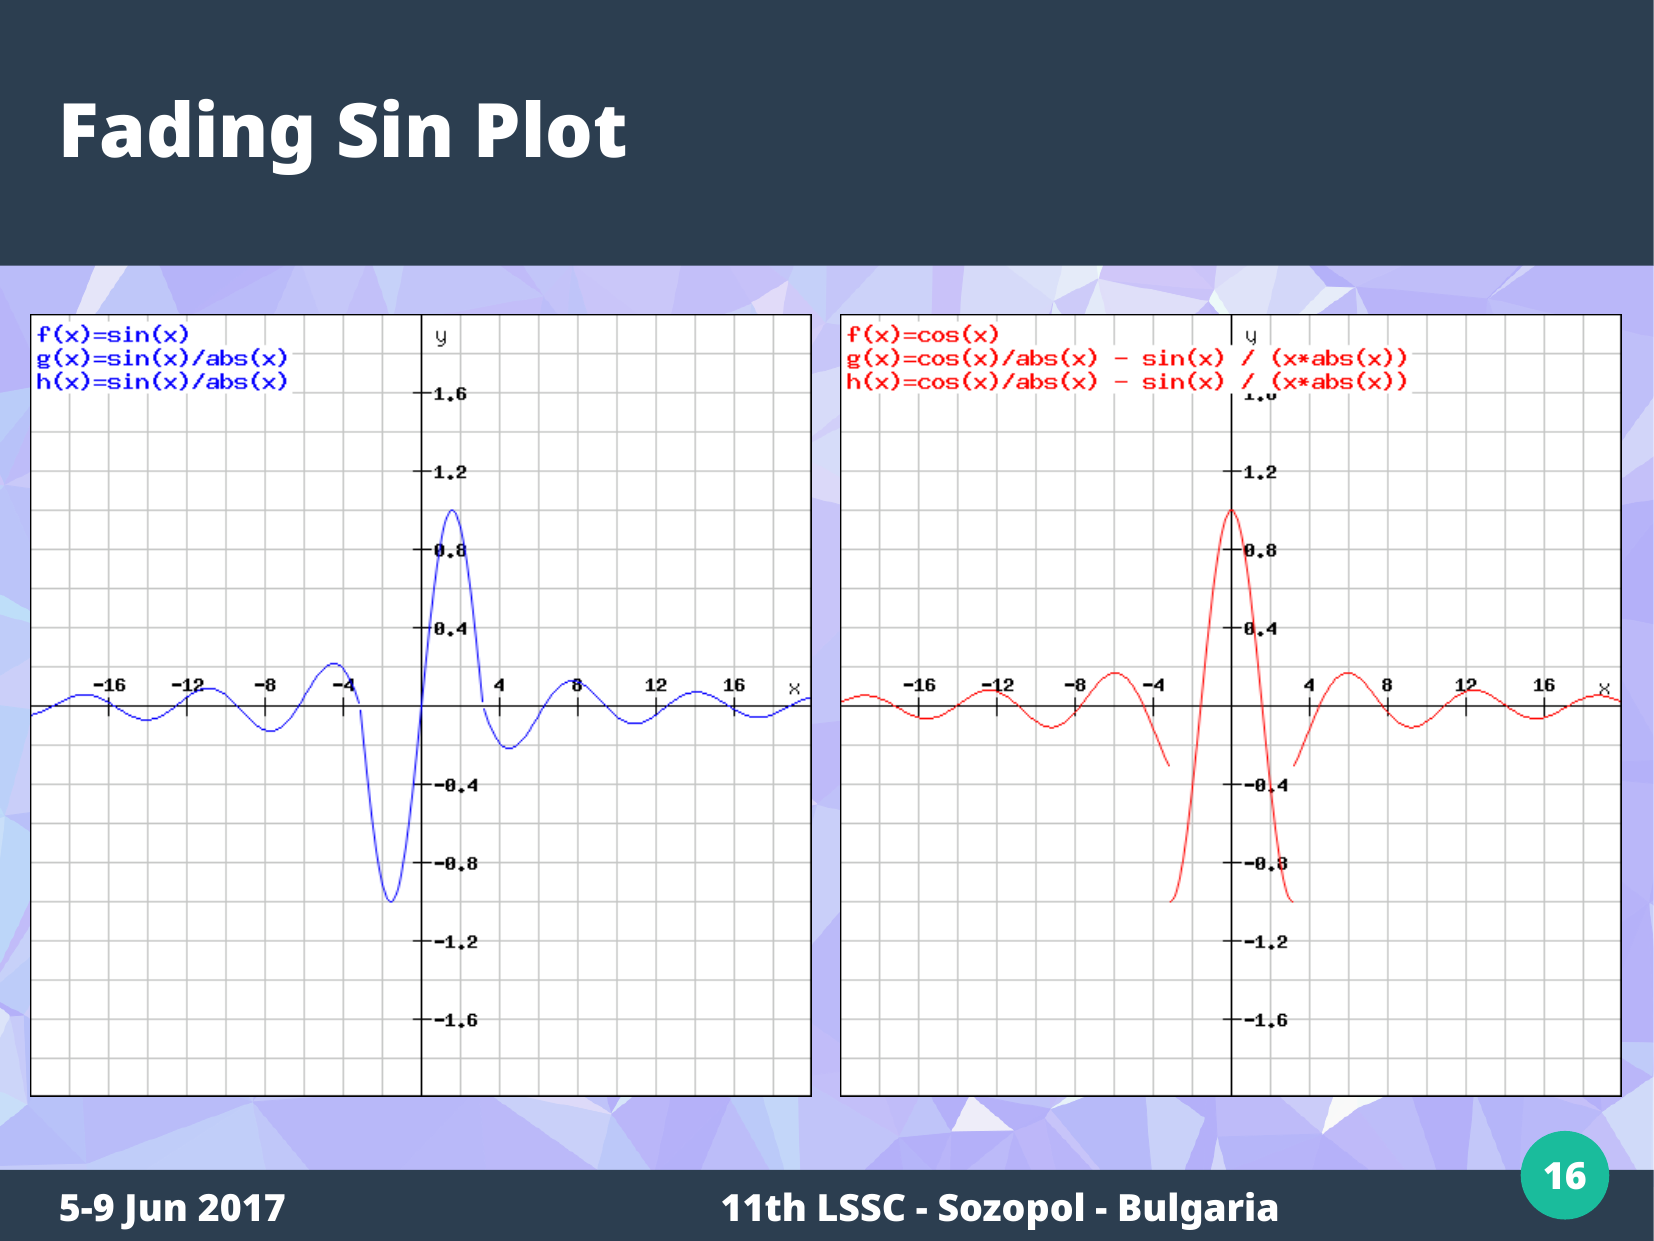

# Fading Sin Plot
16
5-9 Jun 2017
11th LSSC - Sozopol - Bulgaria